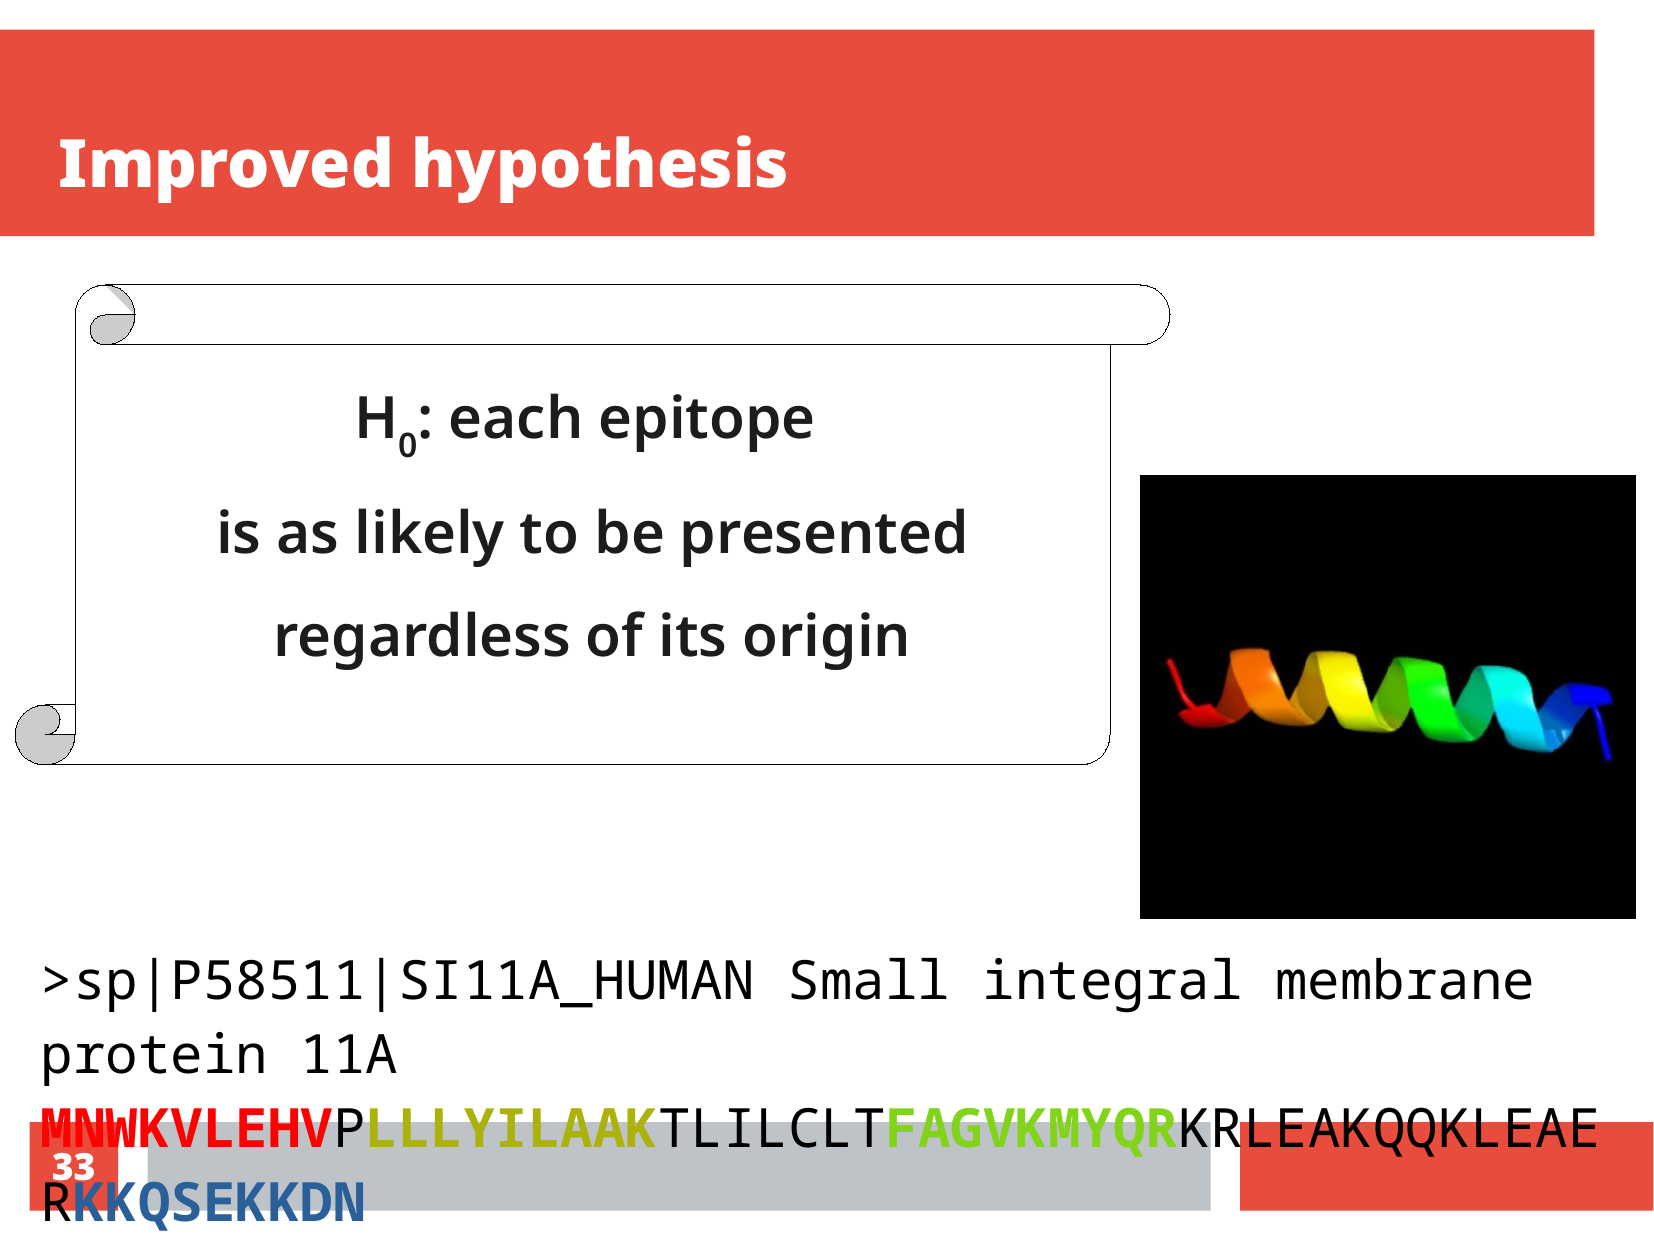

# Improved hypothesis
H0: each epitope
is as likely to be presented
regardless of its origin
>sp|P58511|SI11A_HUMAN Small integral membrane protein 11A
MNWKVLEHVPLLLYILAAKTLILCLTFAGVKMYQRKRLEAKQQKLEAERKKQSEKKDN
oooooooooMMMMMMMMMMMMMMMMMMMMMMMiiiiiiiiiiiiiiiiiiiiiiiiii
33